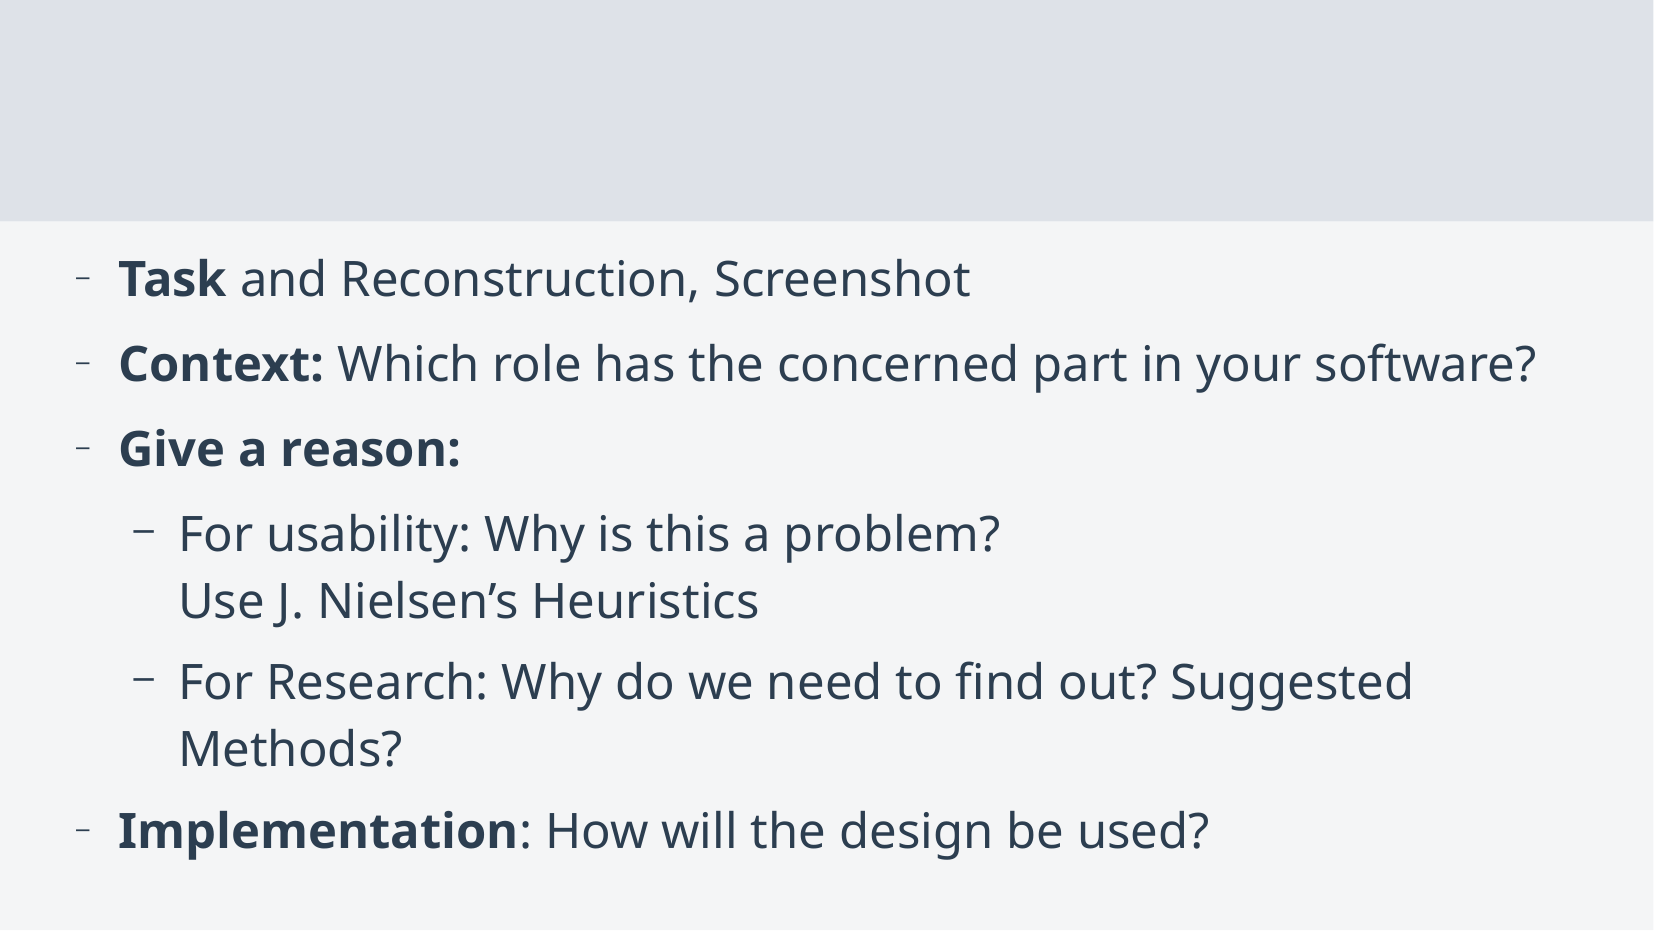

#
Task and Reconstruction, Screenshot
Context: Which role has the concerned part in your software?
Give a reason:
For usability: Why is this a problem?
Use J. Nielsen’s Heuristics
For Research: Why do we need to find out? Suggested Methods?
Implementation: How will the design be used?